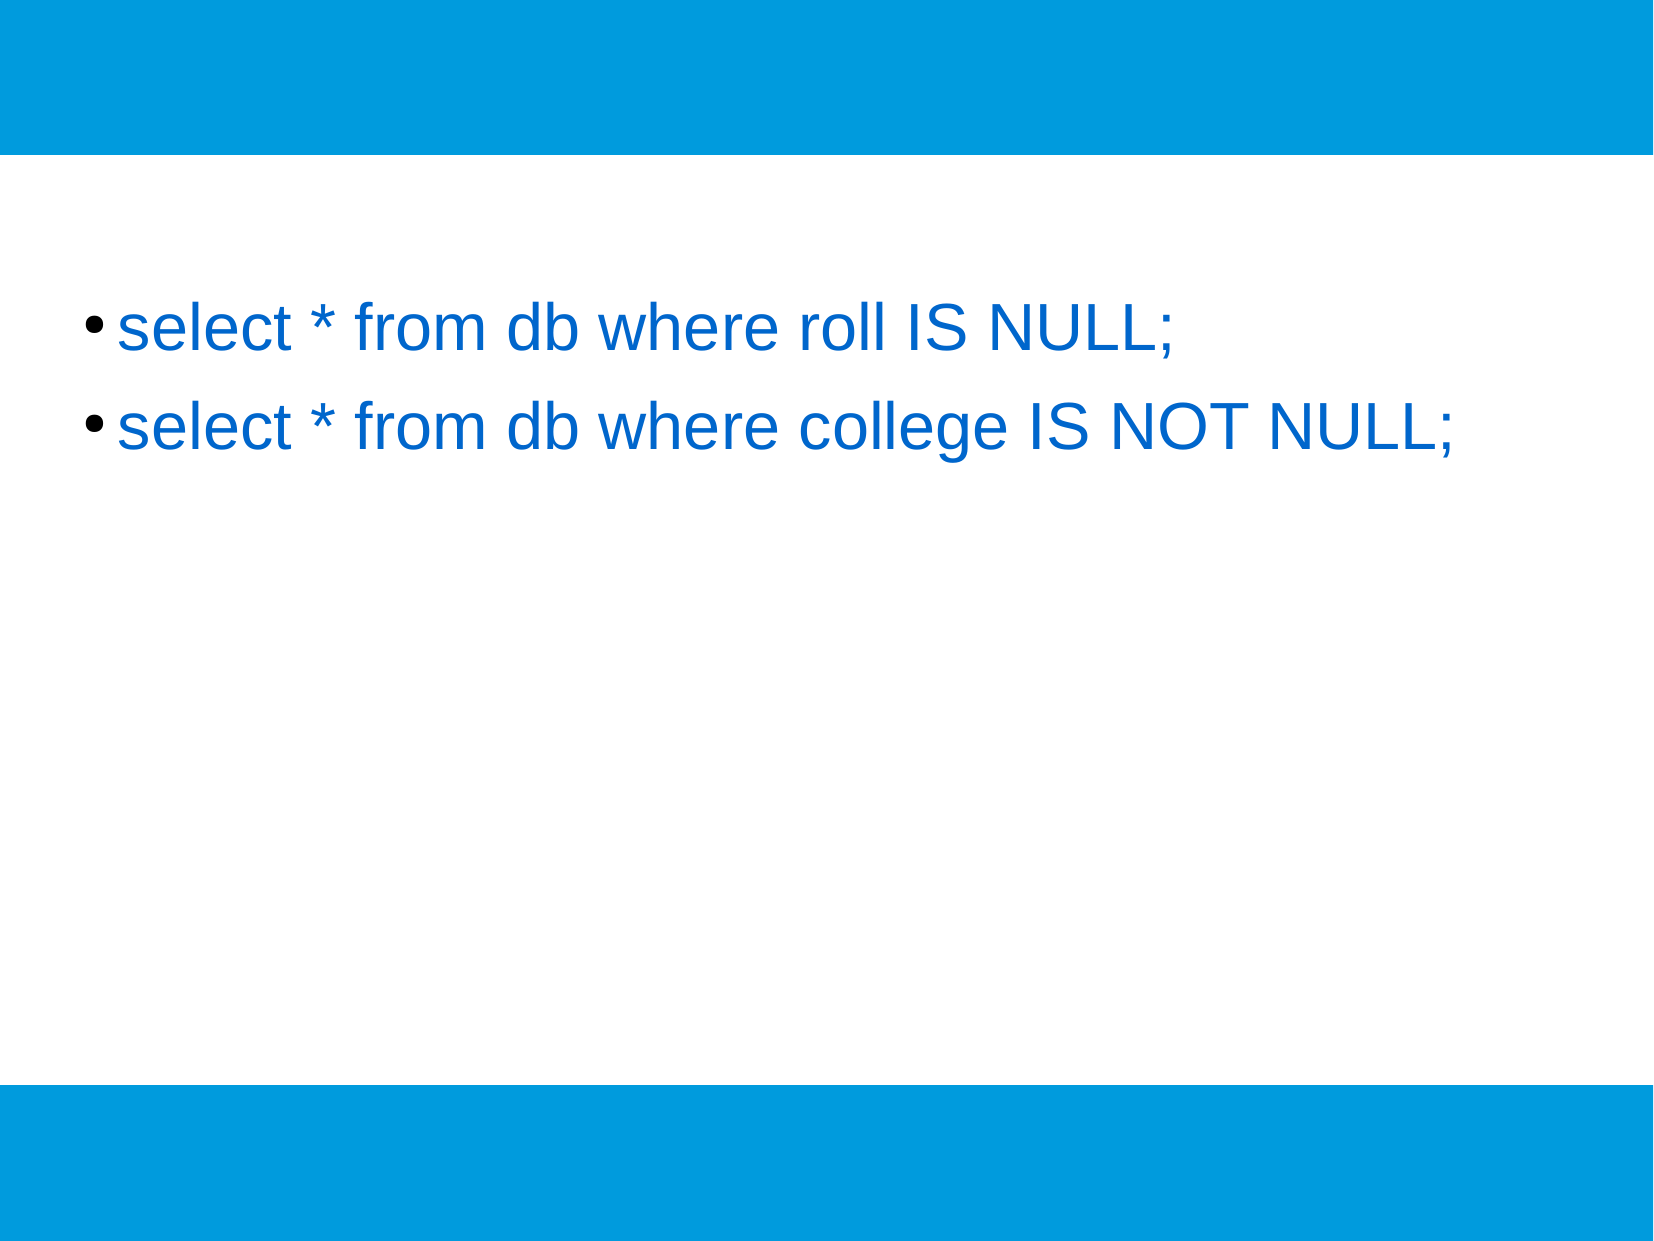

#
select * from db where roll IS NULL;
select * from db where college IS NOT NULL;